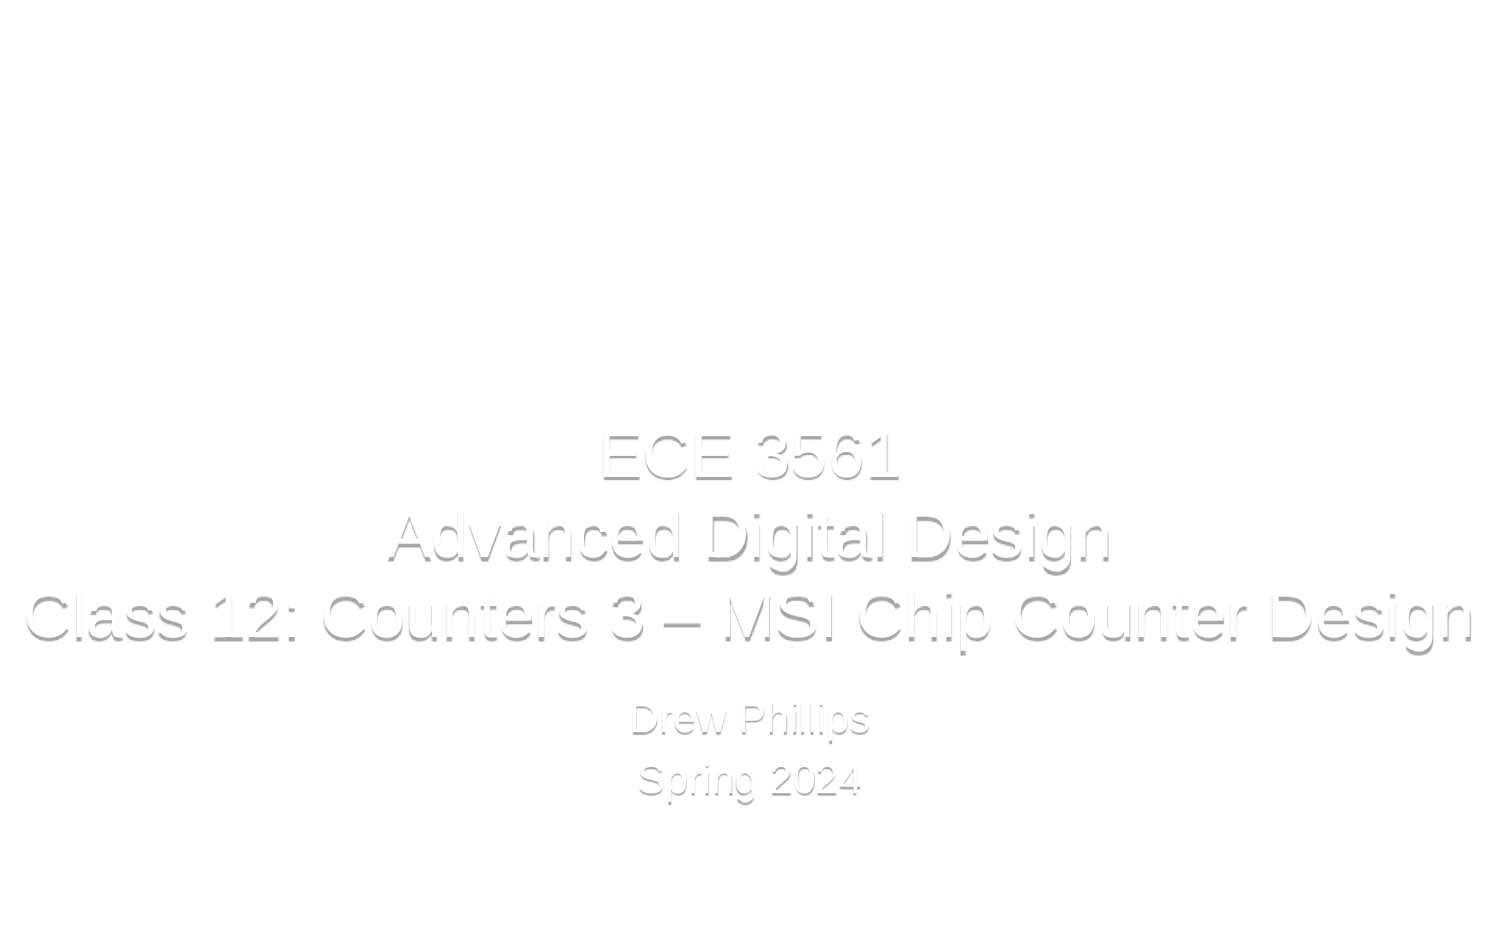

# ECE 3561 Advanced Digital Design Class 12: Counters 3 – MSI Chip Counter Design
Drew Phillips
Spring 2024